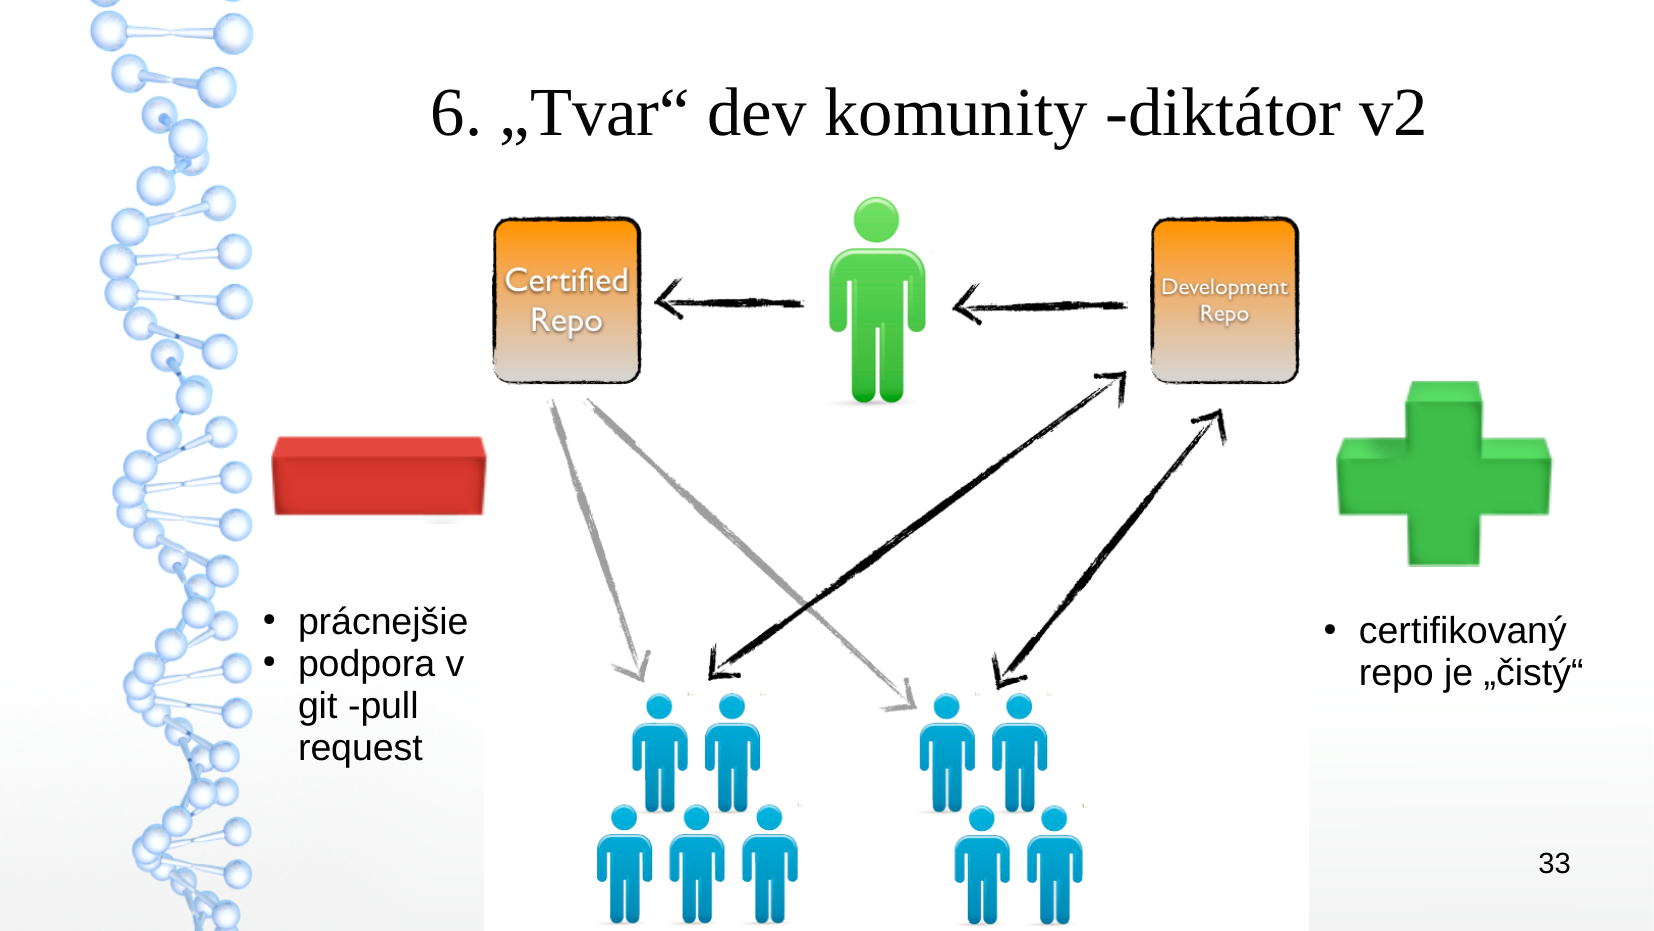

# 6. „Tvar“ dev komunity -diktátor v2
prácnejšie
podpora v git -pull request
certifikovaný repo je „čistý“
33